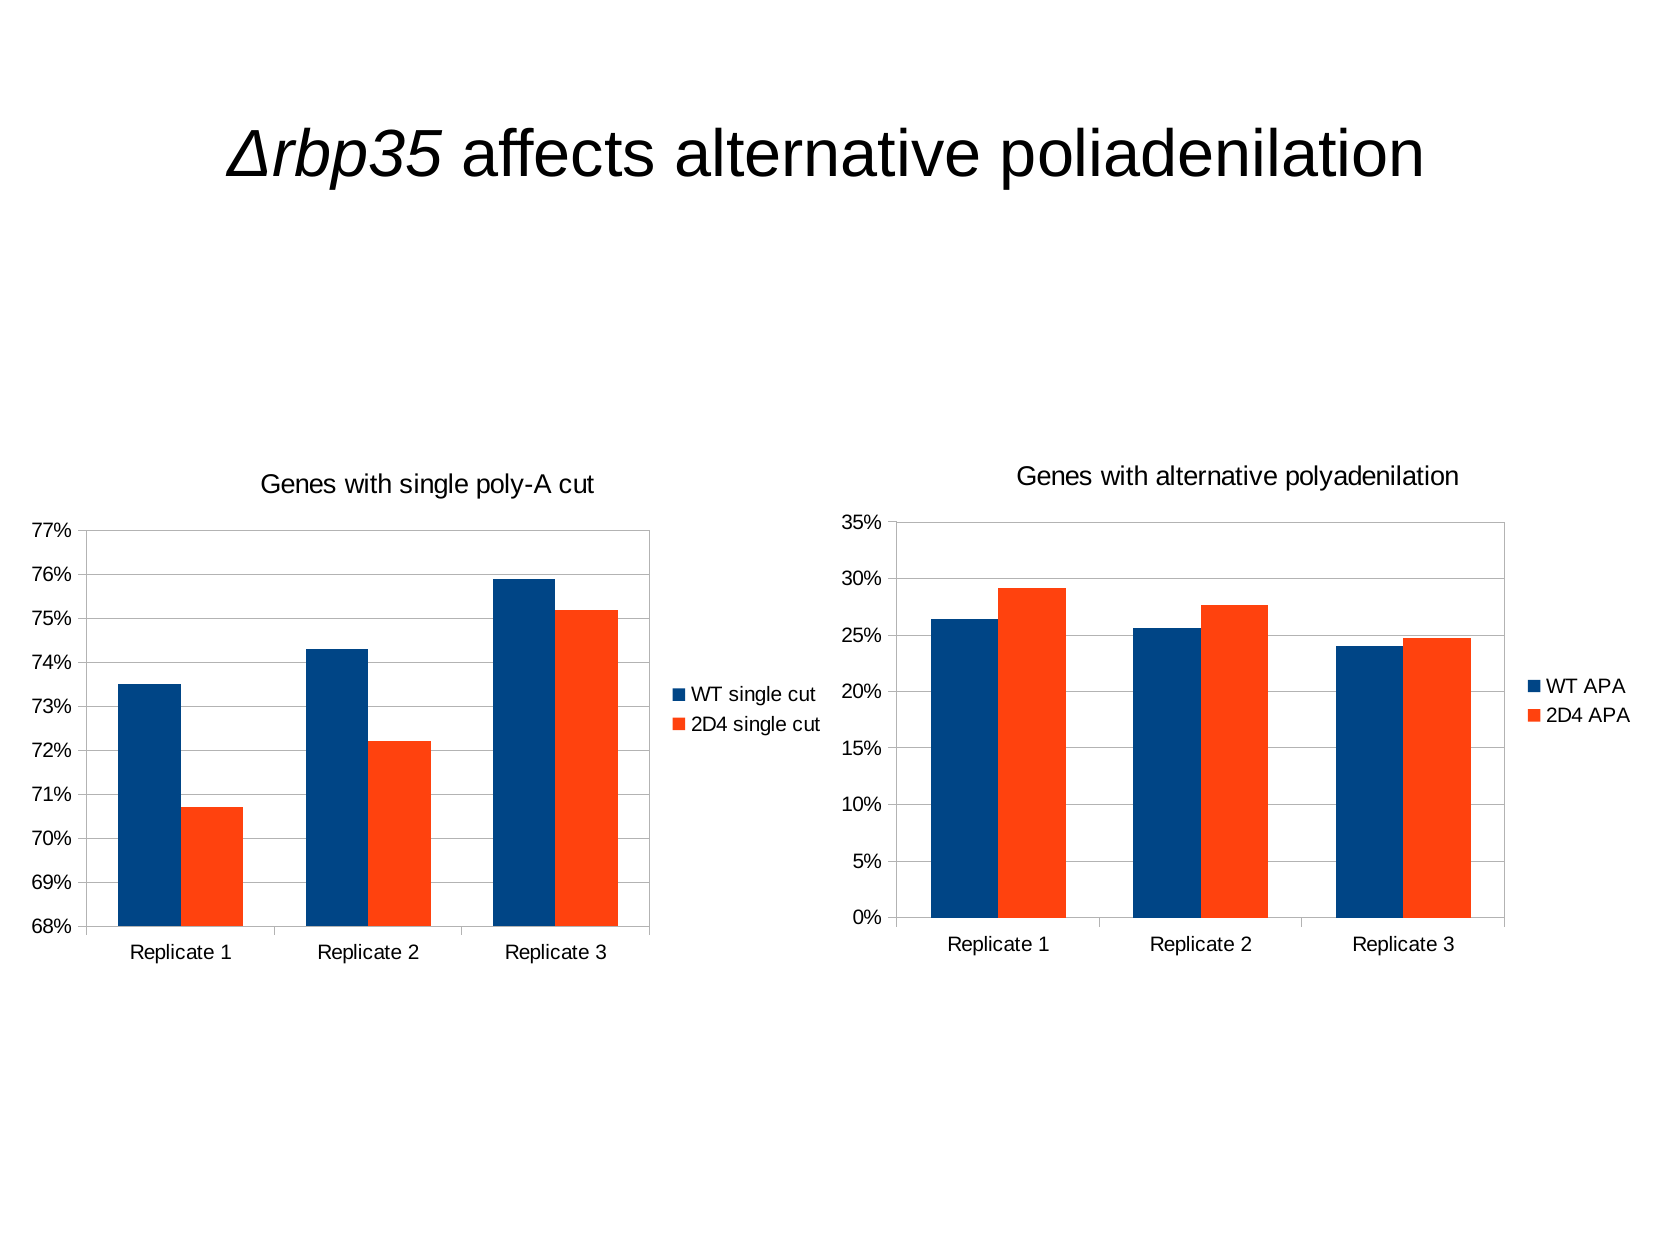

# Δrbp35 affects alternative poliadenilation
### Chart: Genes with alternative polyadenilation
| Category | WT APA | 2D4 APA |
|---|---|---|
| Replicate 1 | 0.264 | 0.292 |
| Replicate 2 | 0.256 | 0.277 |
| Replicate 3 | 0.24 | 0.247 |
### Chart: Genes with single poly-A cut
| Category | WT single cut | 2D4 single cut |
|---|---|---|
| Replicate 1 | 0.735 | 0.707 |
| Replicate 2 | 0.743 | 0.722 |
| Replicate 3 | 0.759 | 0.752 |